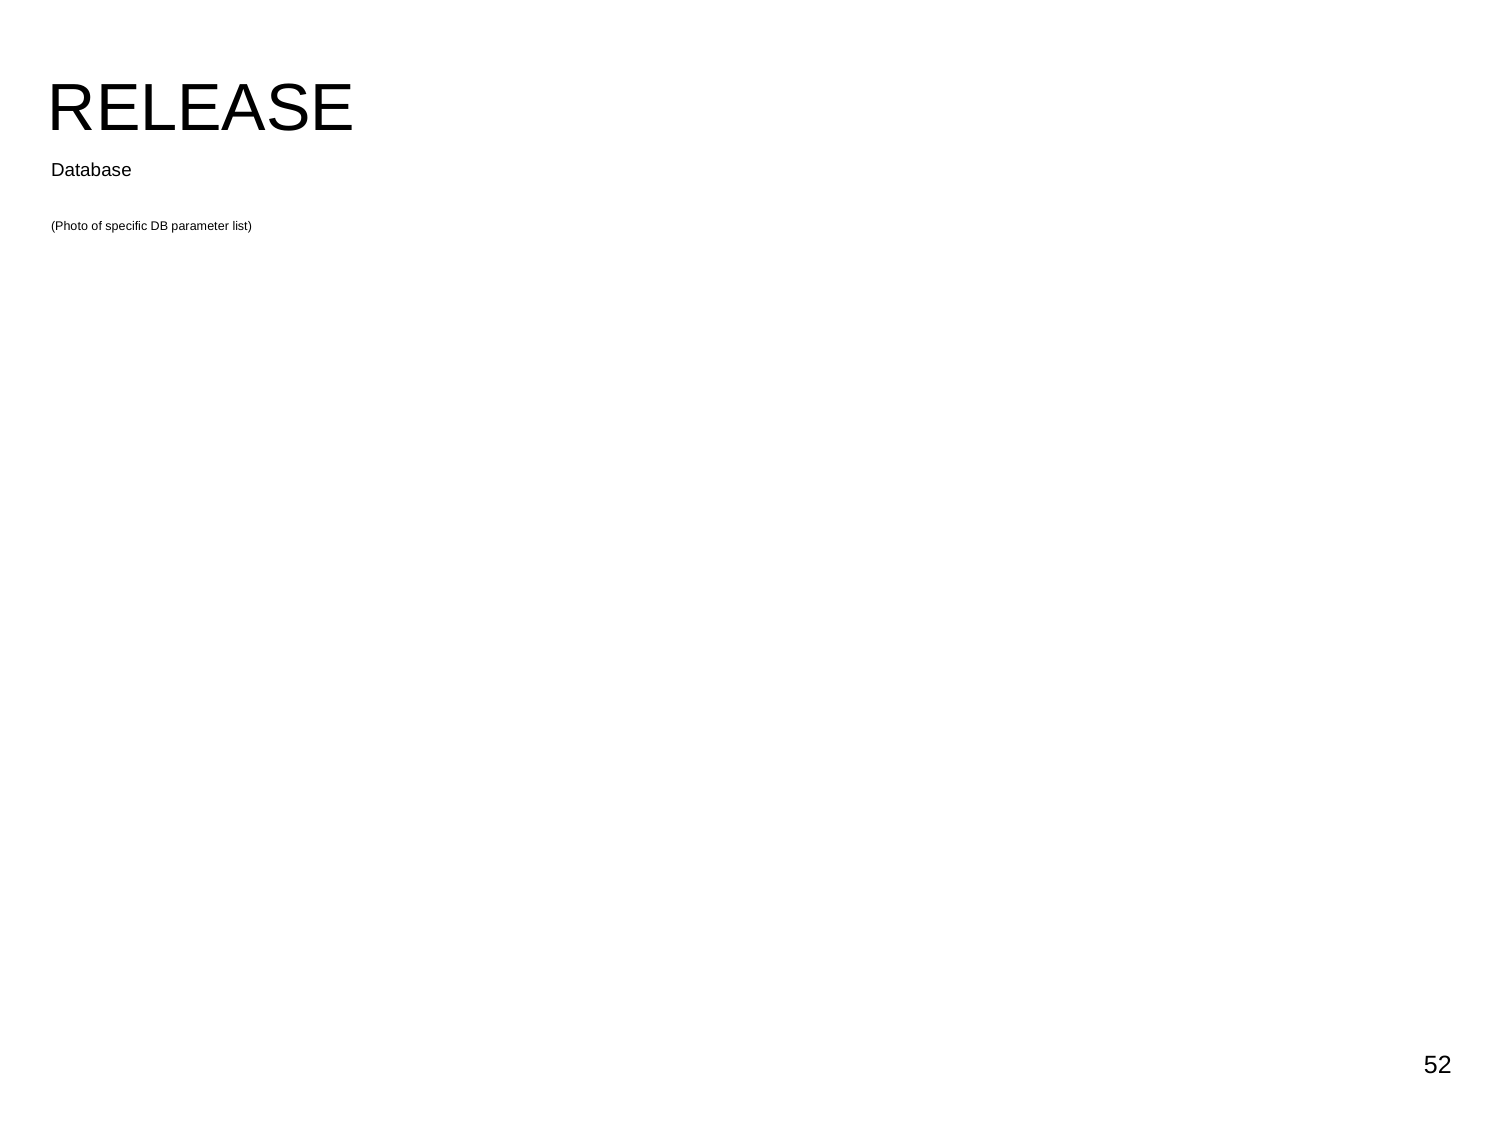

# Release
Database
(Photo of specific DB parameter list)